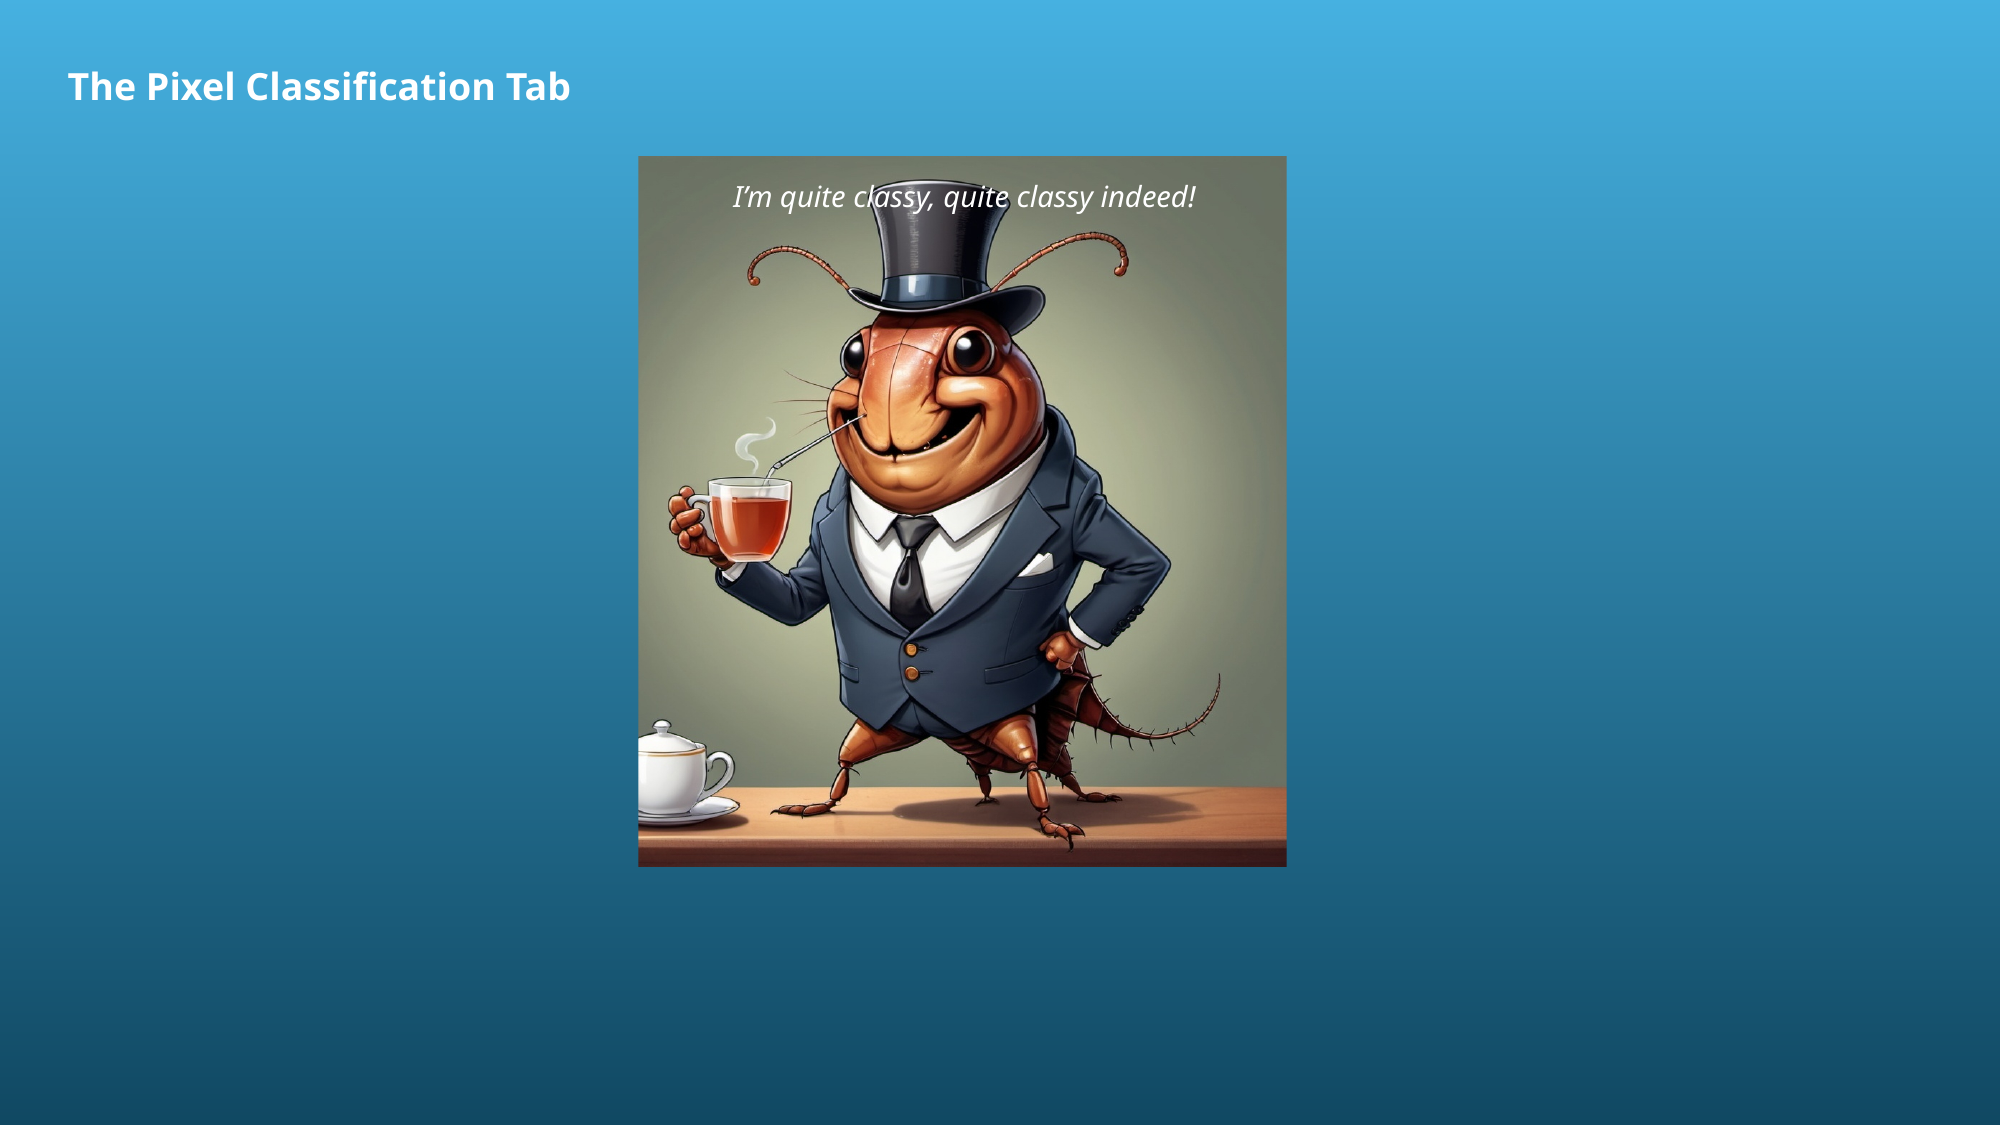

The Pixel Classification Tab
I’m quite classy, quite classy indeed!